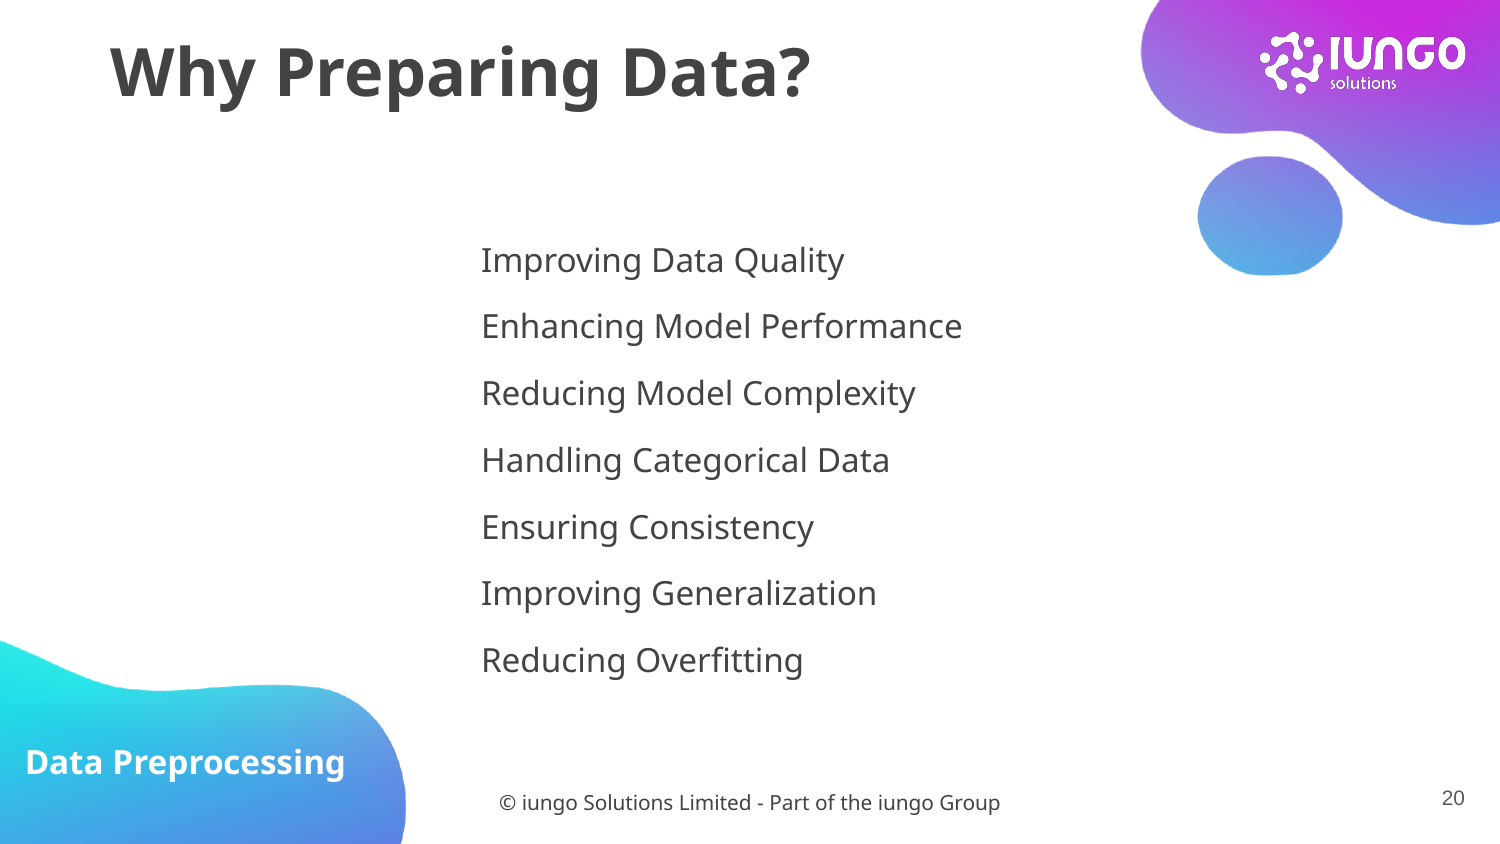

# Why Preparing Data?
Improving Data Quality
Enhancing Model Performance
Reducing Model Complexity
Handling Categorical Data
Ensuring Consistency
Improving Generalization
Reducing Overfitting
Data Preprocessing